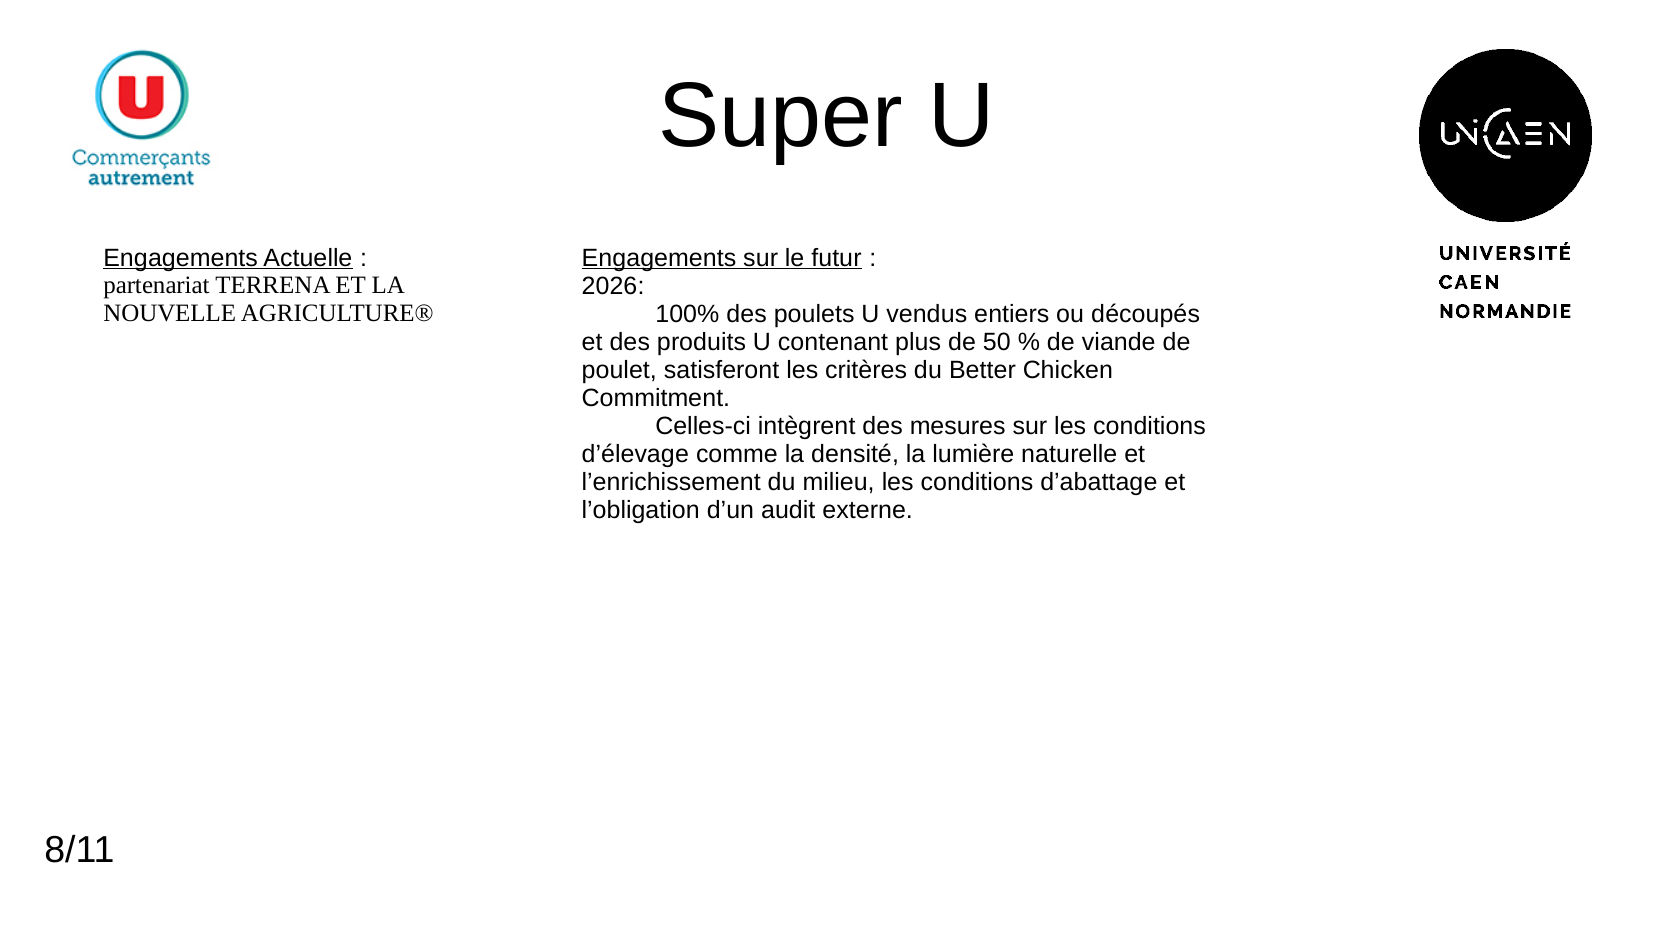

# Super U
Engagements Actuelle :
partenariat TERRENA ET LA NOUVELLE AGRICULTURE®
Engagements sur le futur :
2026:
	100% des poulets U vendus entiers ou découpés et des produits U contenant plus de 50 % de viande de poulet, satisferont les critères du Better Chicken Commitment.
	Celles-ci intègrent des mesures sur les conditions d’élevage comme la densité, la lumière naturelle et l’enrichissement du milieu, les conditions d’abattage et l’obligation d’un audit externe.